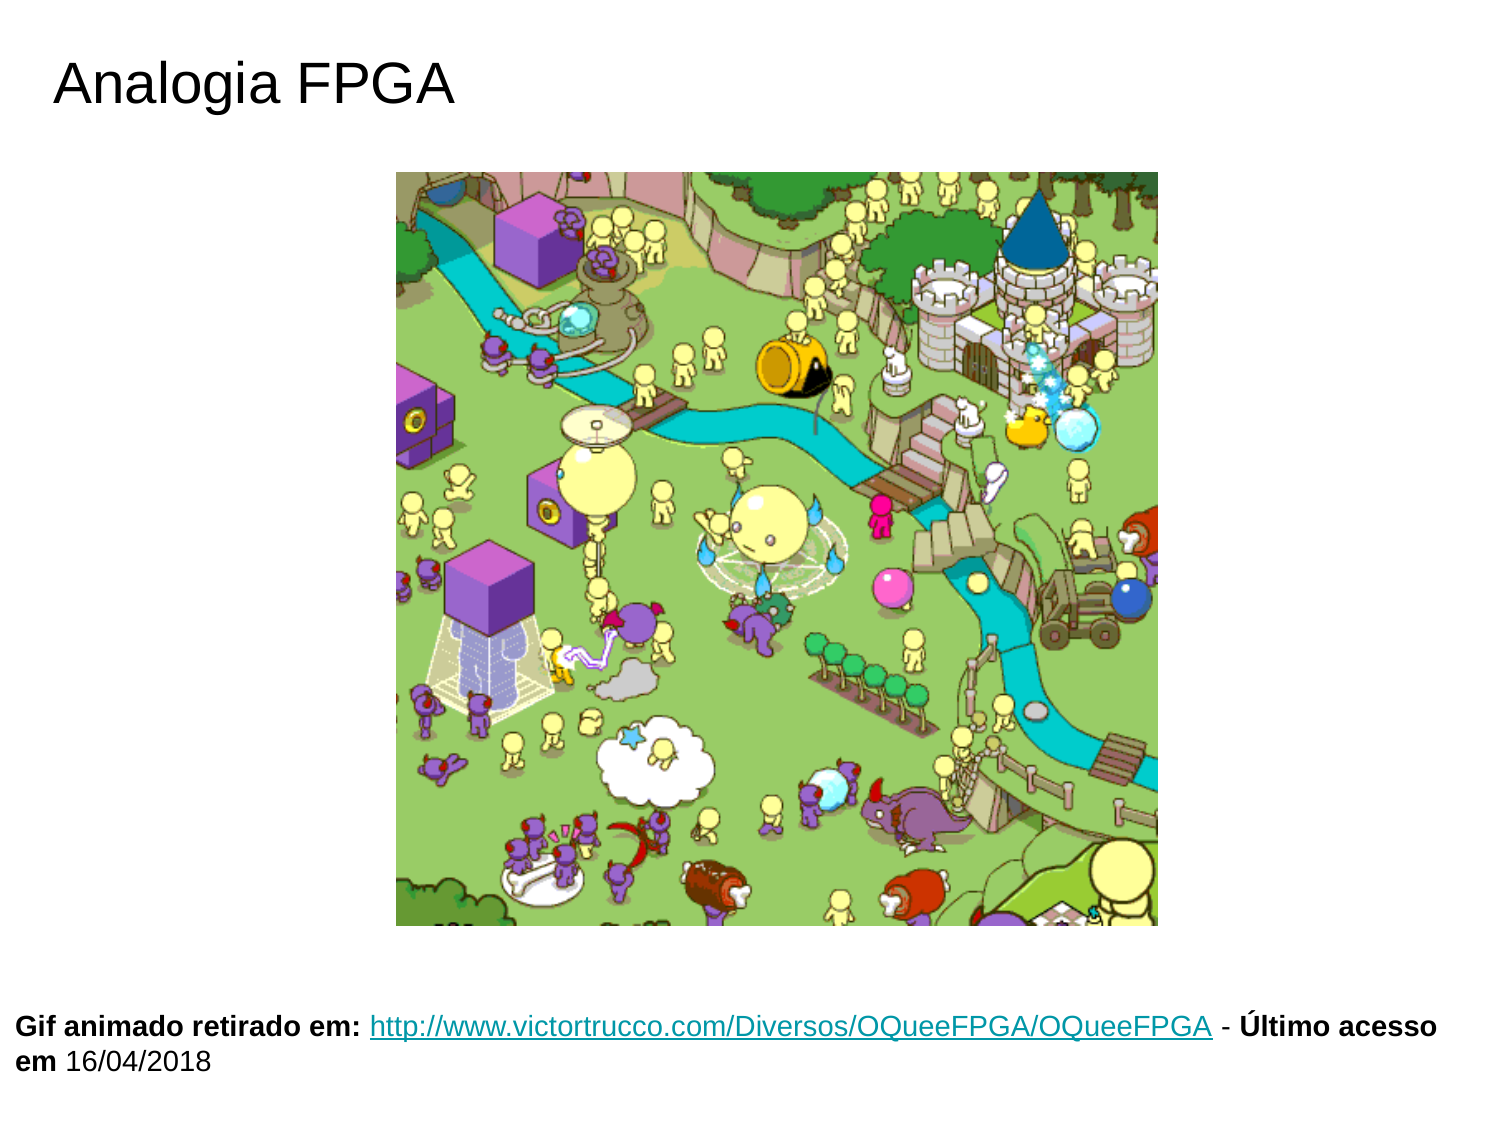

# Analogia FPGA
Gif animado retirado em: http://www.victortrucco.com/Diversos/OQueeFPGA/OQueeFPGA - Último acesso em 16/04/2018